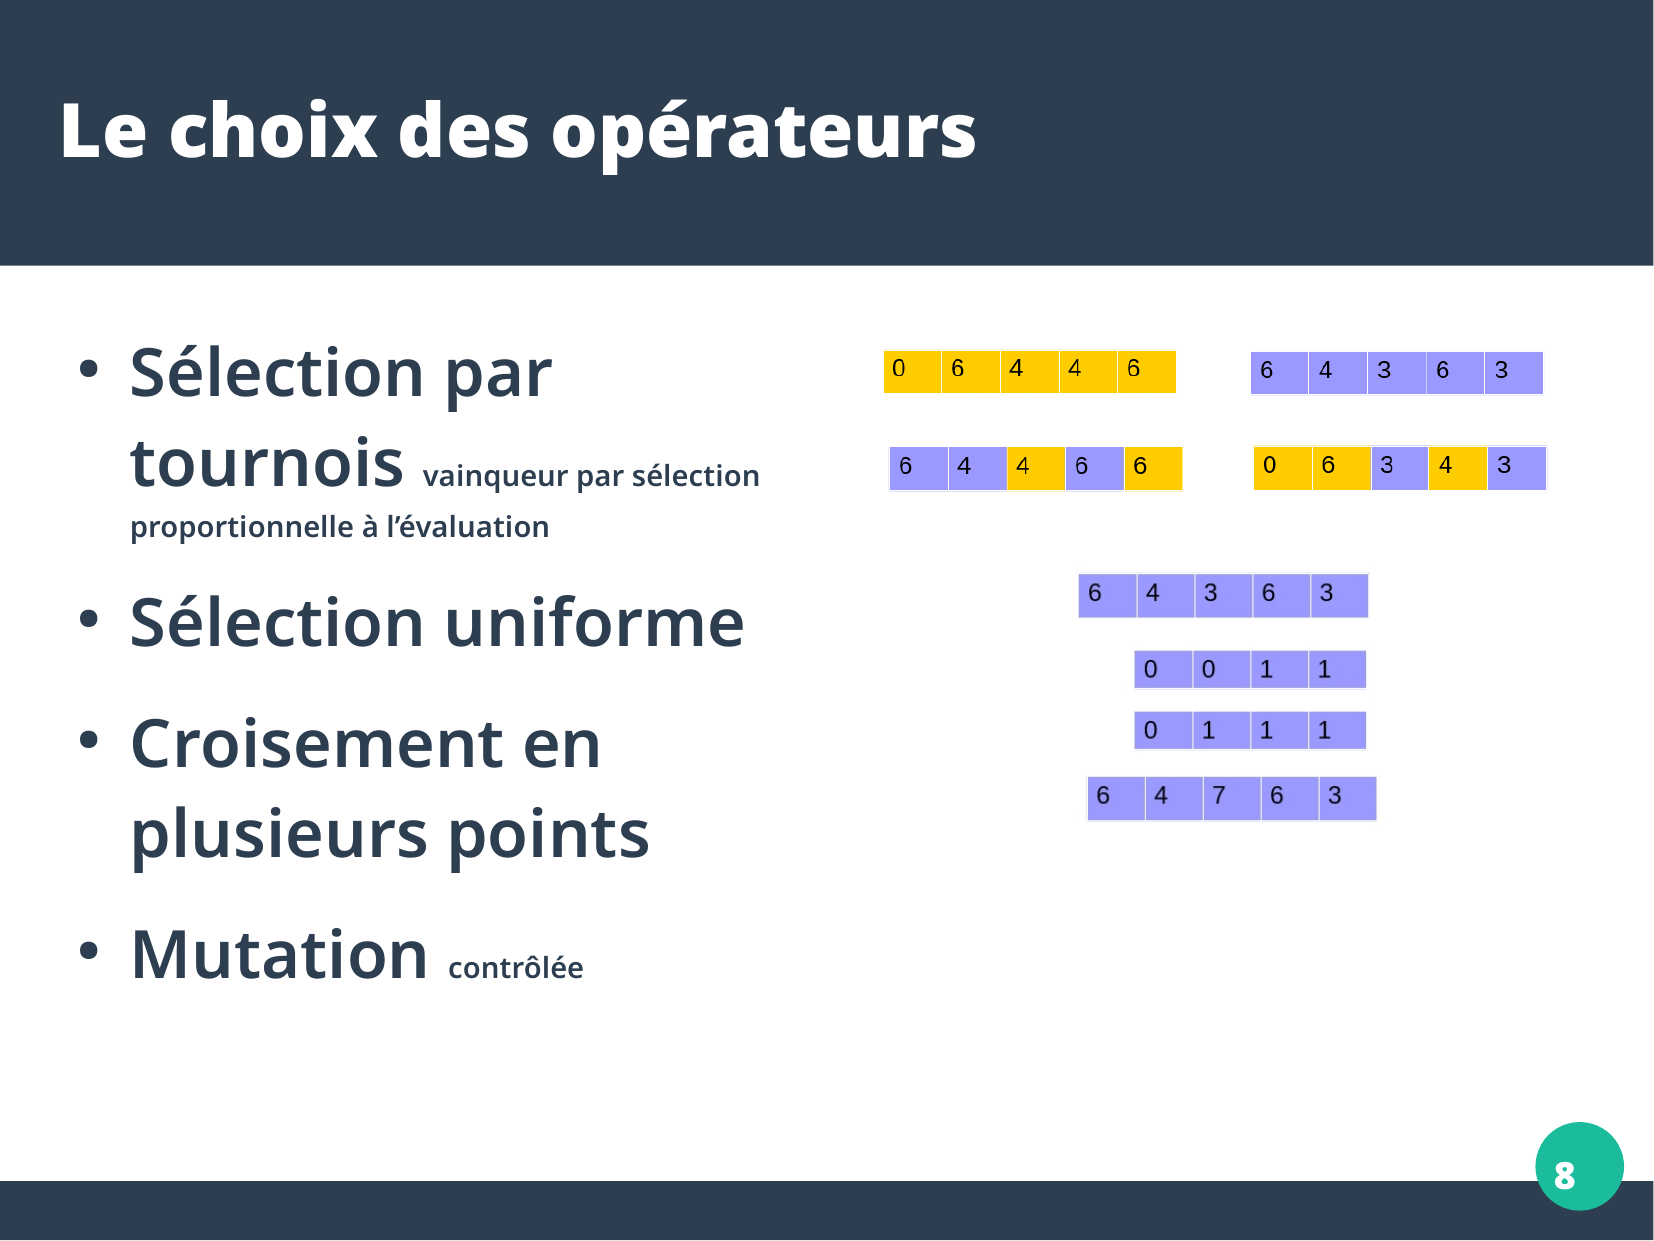

# Le choix des opérateurs
Sélection par tournois vainqueur par sélection proportionnelle à l’évaluation
Sélection uniforme
Croisement en plusieurs points
Mutation contrôlée
8